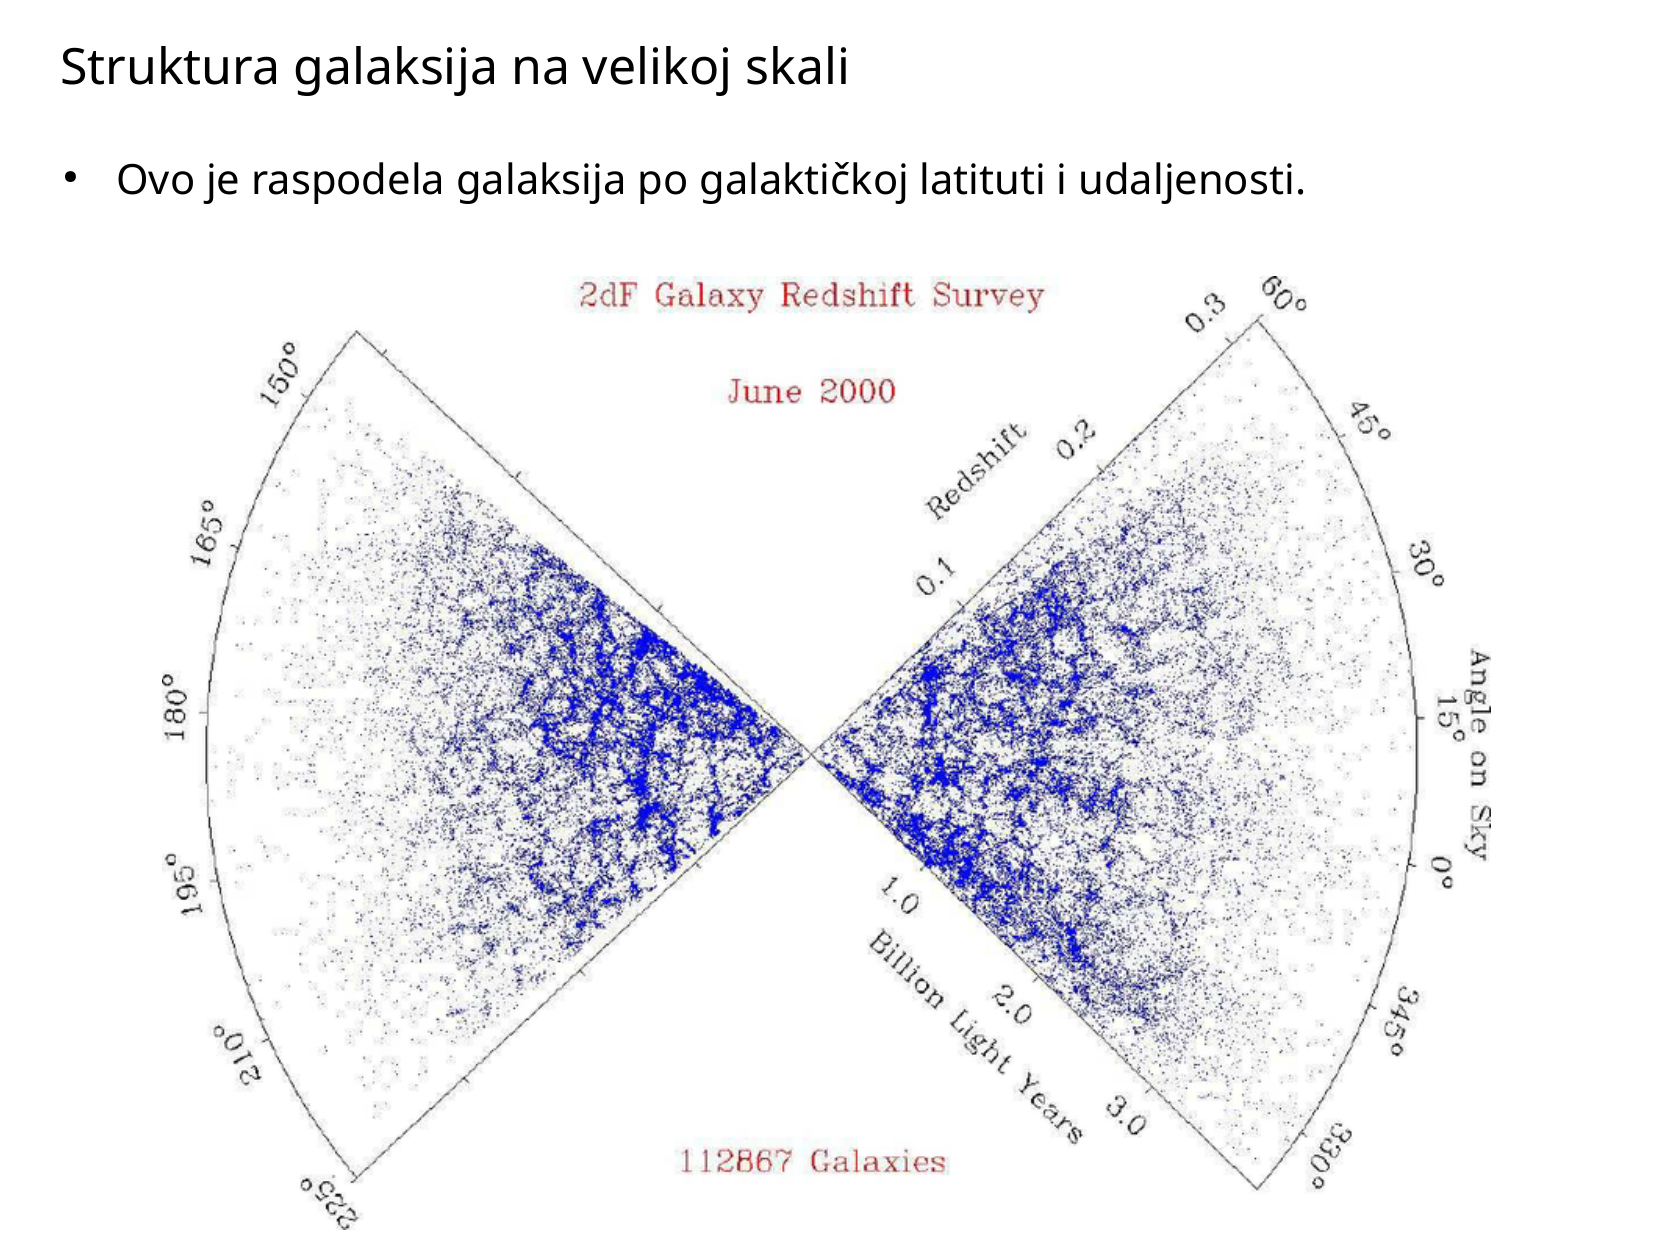

# Struktura galaksija na velikoj skali
Ovo je raspodela galaksija po galaktičkoj latituti i udaljenosti.